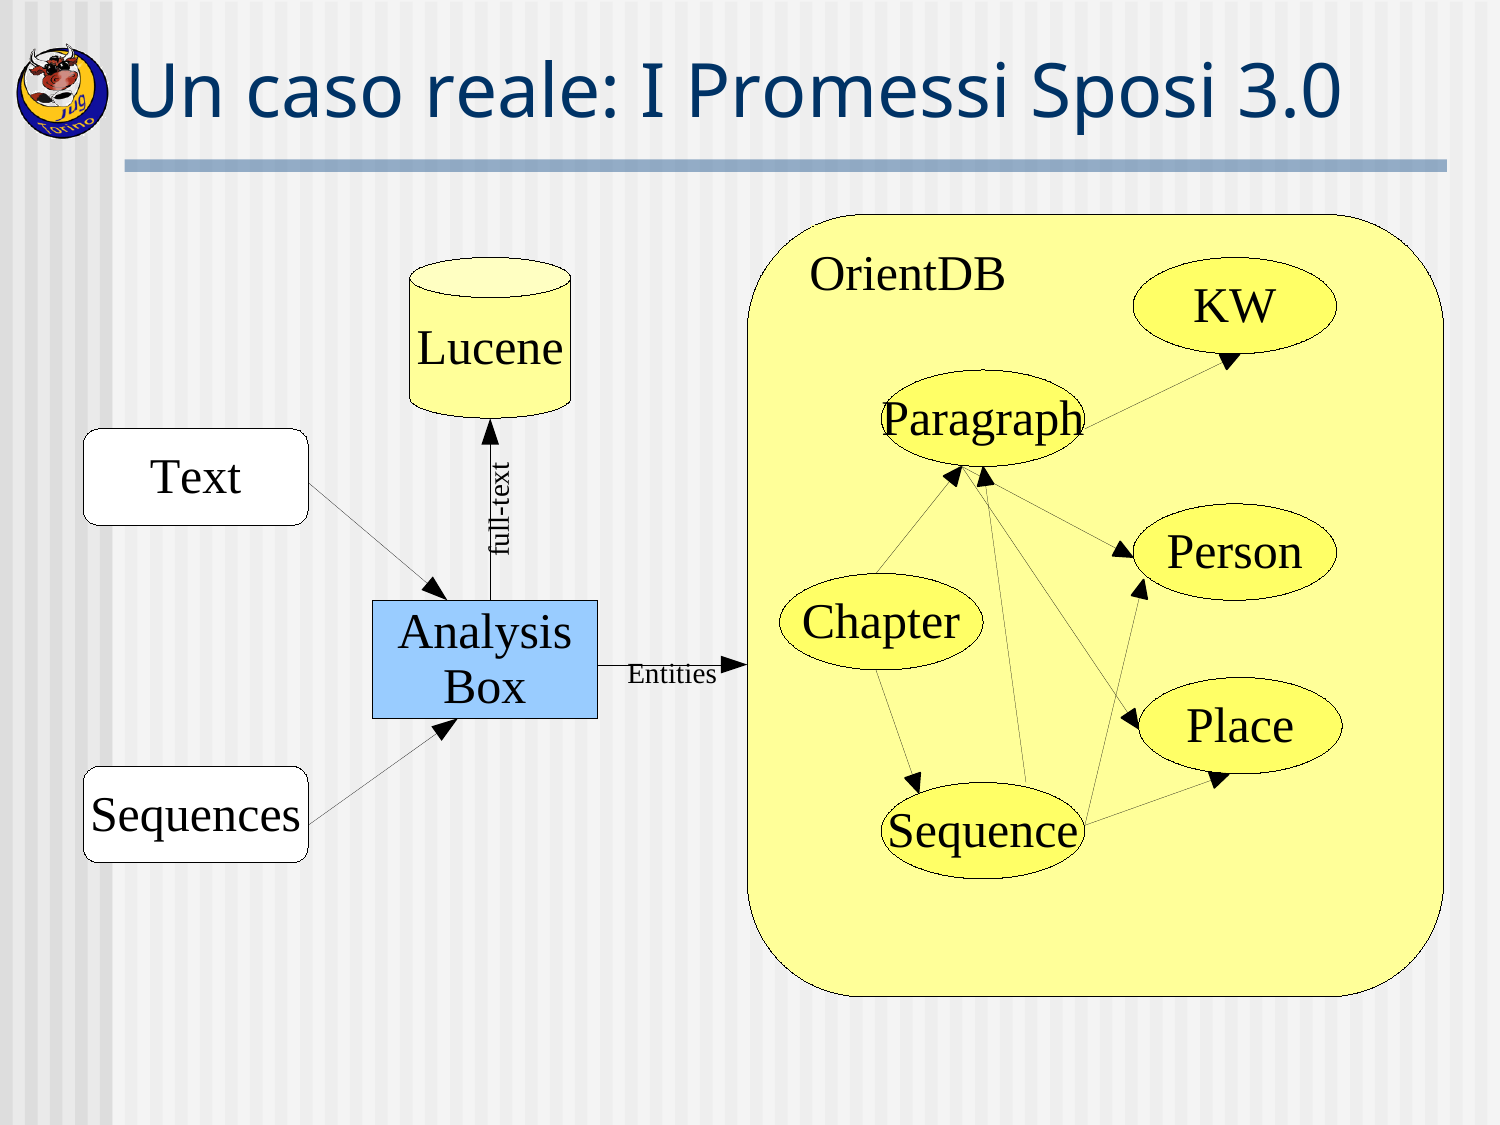

# Un caso reale: I Promessi Sposi 3.0
OrientDB
Lucene
KW
Paragraph
full-text
Text
Person
Chapter
Analysis
Box
Entities
Place
Sequences
Sequence